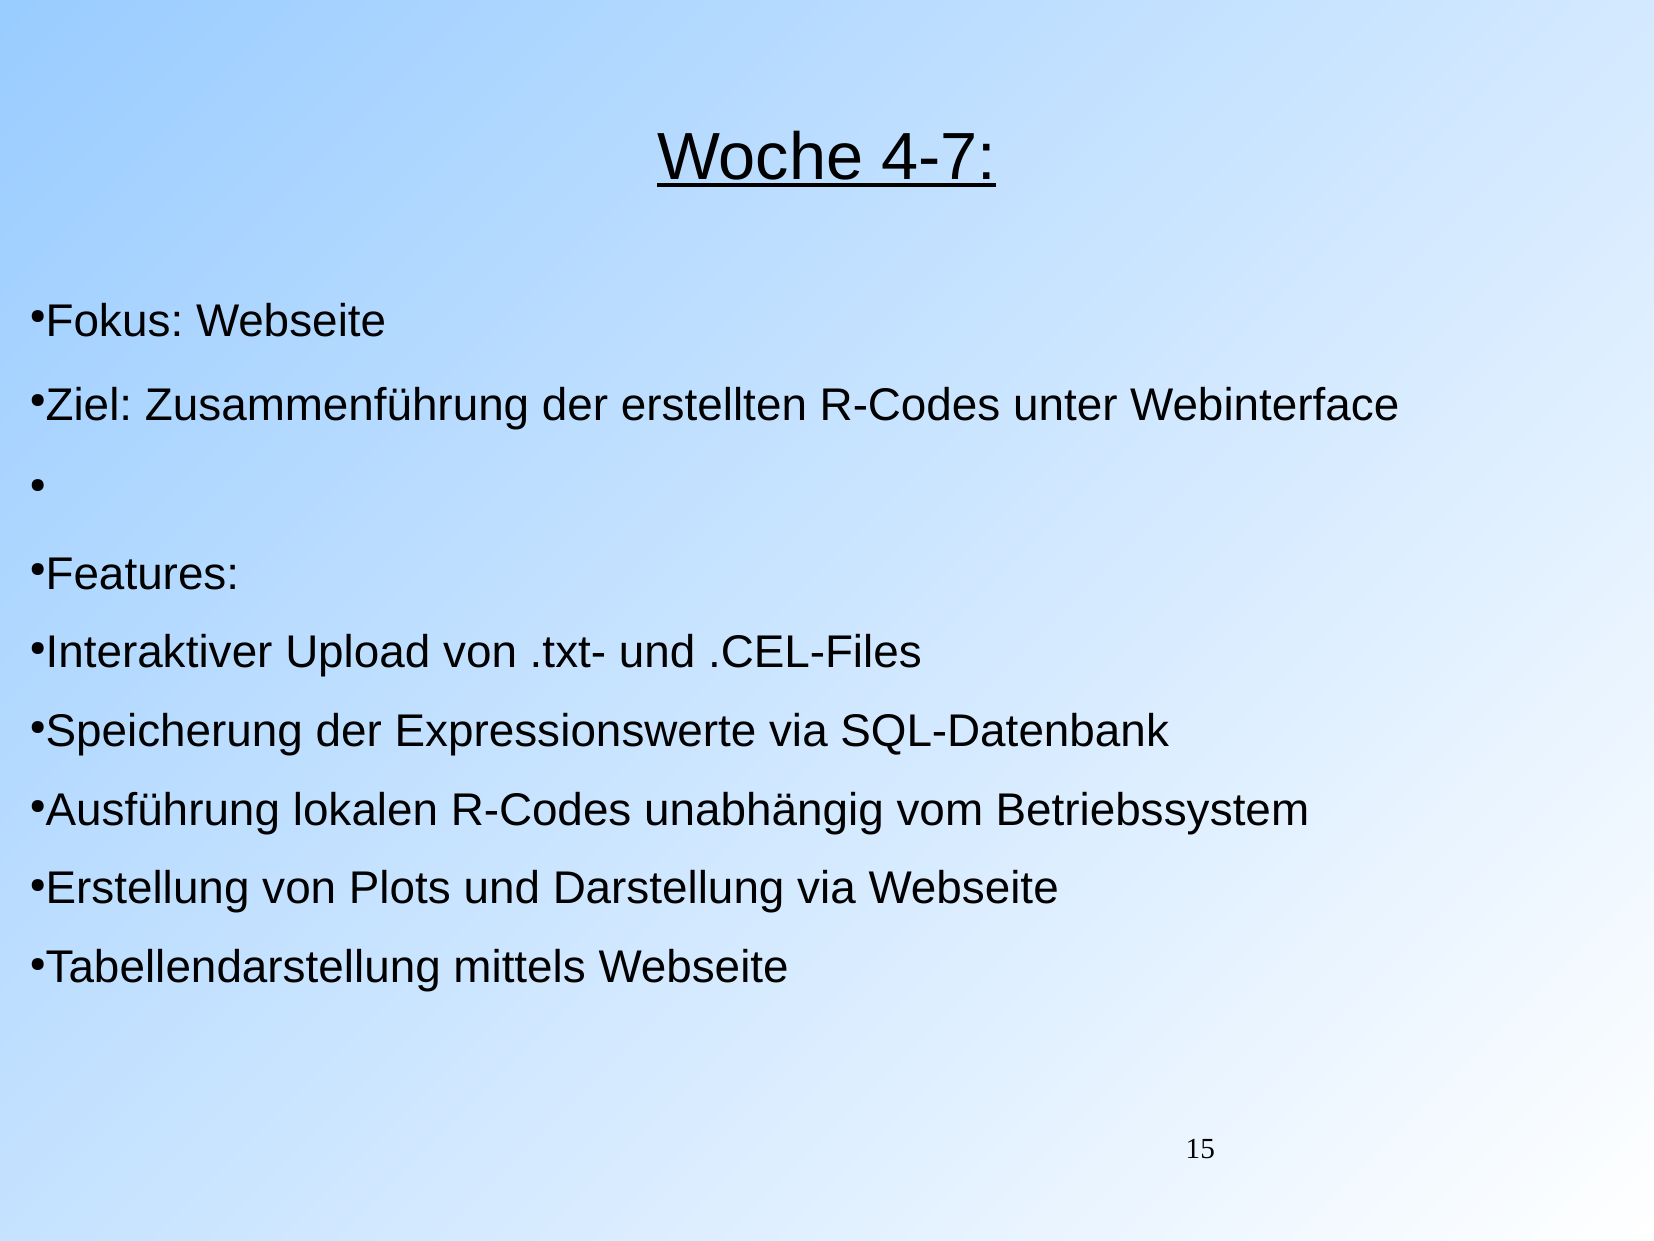

# Woche 4-7:
Fokus: Webseite
Ziel: Zusammenführung der erstellten R-Codes unter Webinterface
Features:
Interaktiver Upload von .txt- und .CEL-Files
Speicherung der Expressionswerte via SQL-Datenbank
Ausführung lokalen R-Codes unabhängig vom Betriebssystem
Erstellung von Plots und Darstellung via Webseite
Tabellendarstellung mittels Webseite